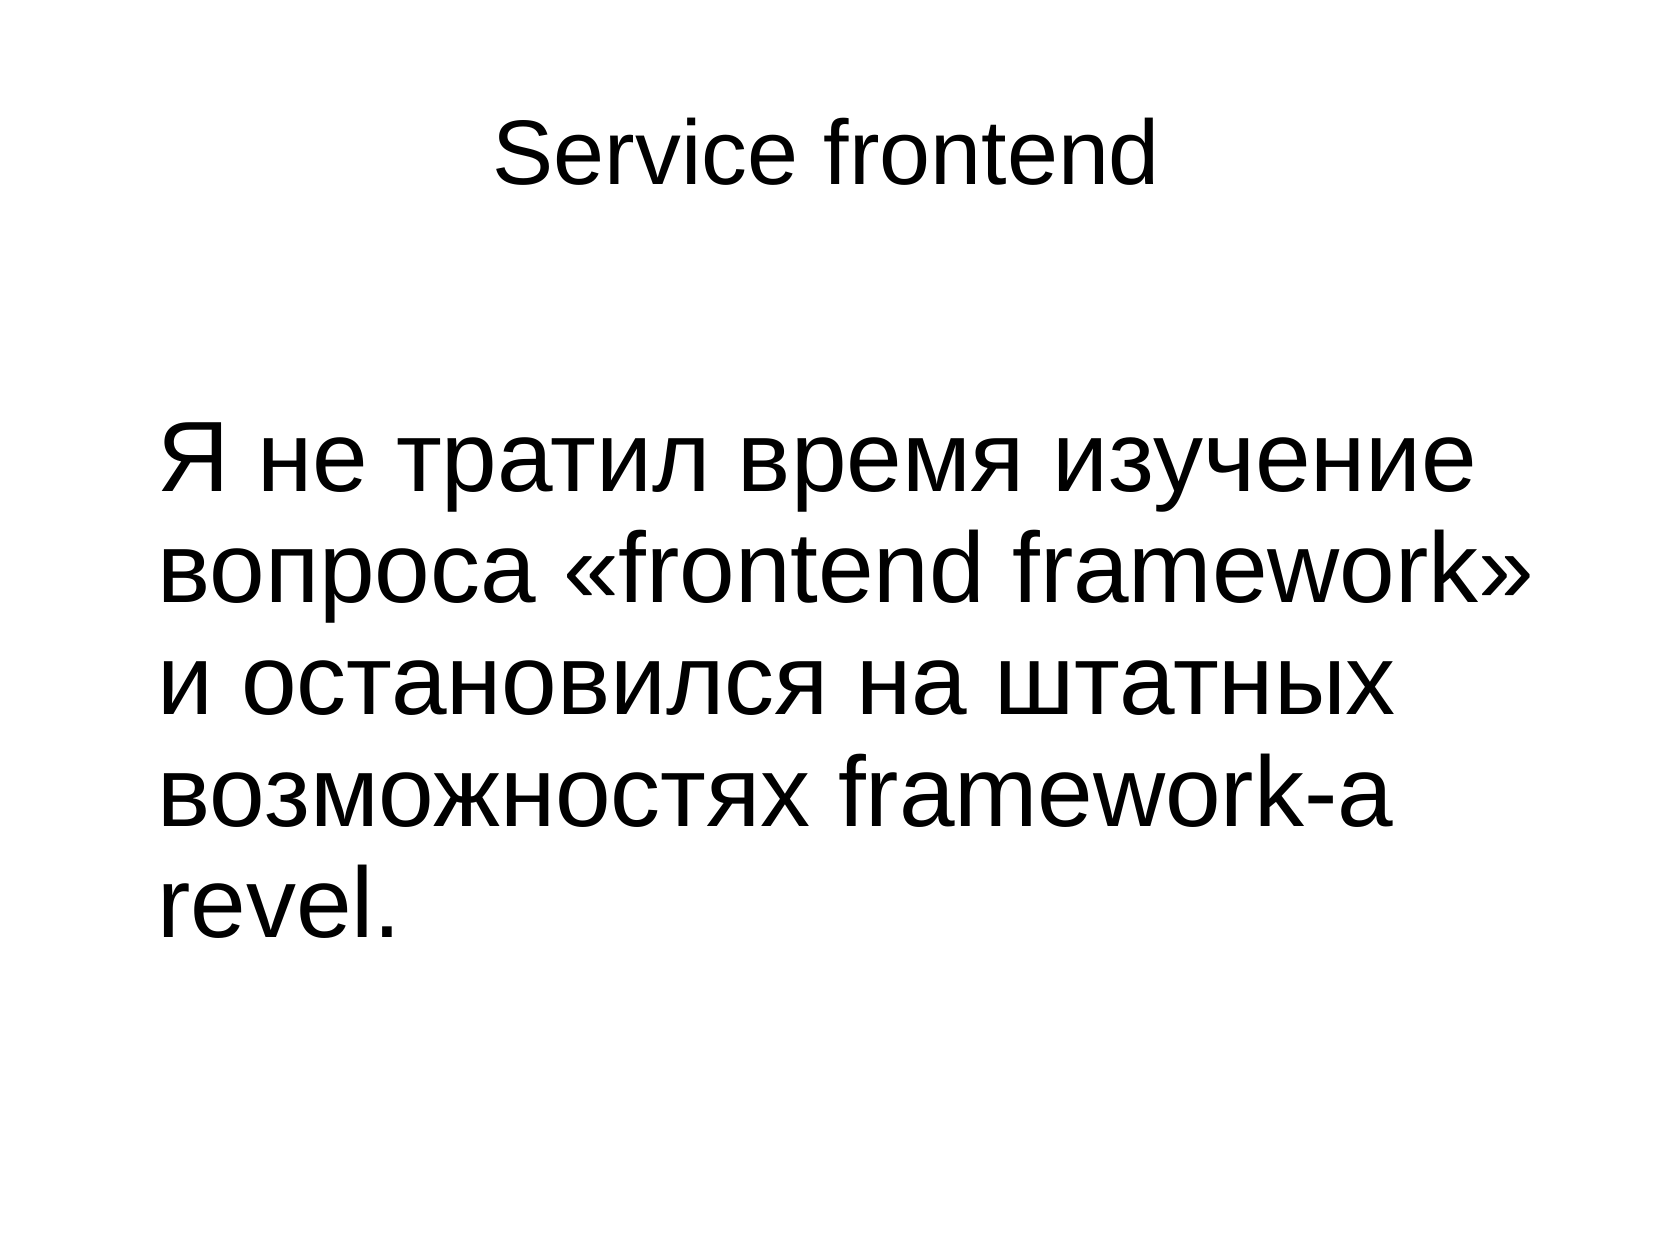

# Service frontend
Я не тратил время изучение вопроса «frontend framework» и остановился на штатных возможностях framework-а revel.